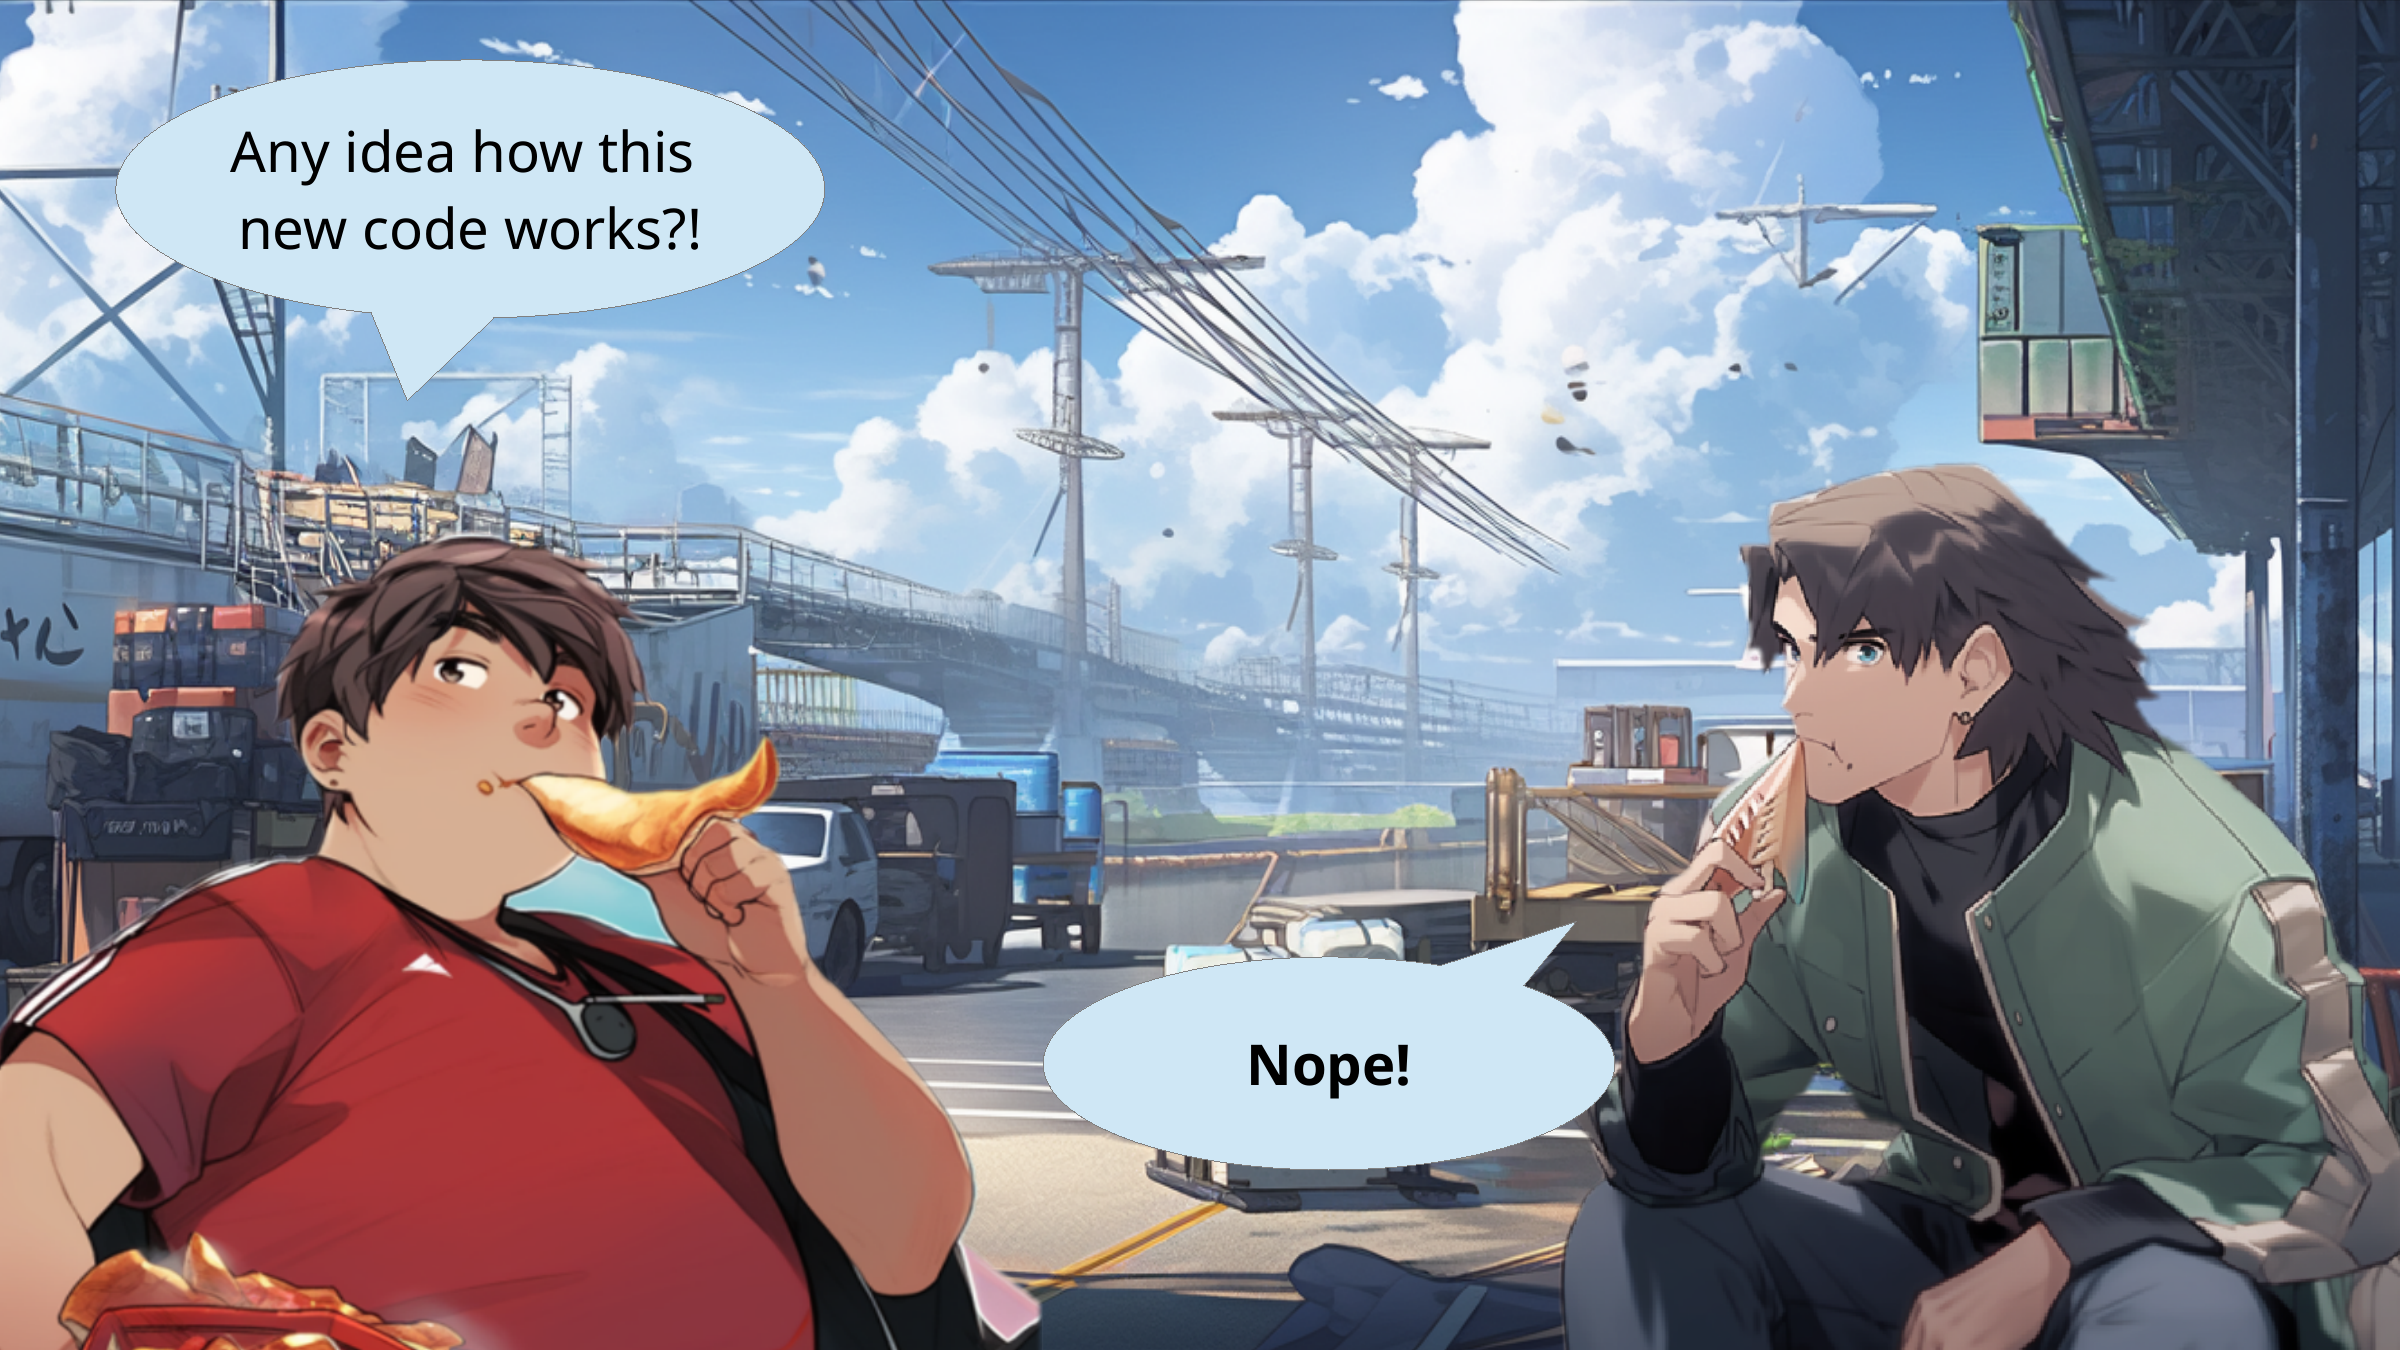

Any idea how this
new code works?!
Nope!